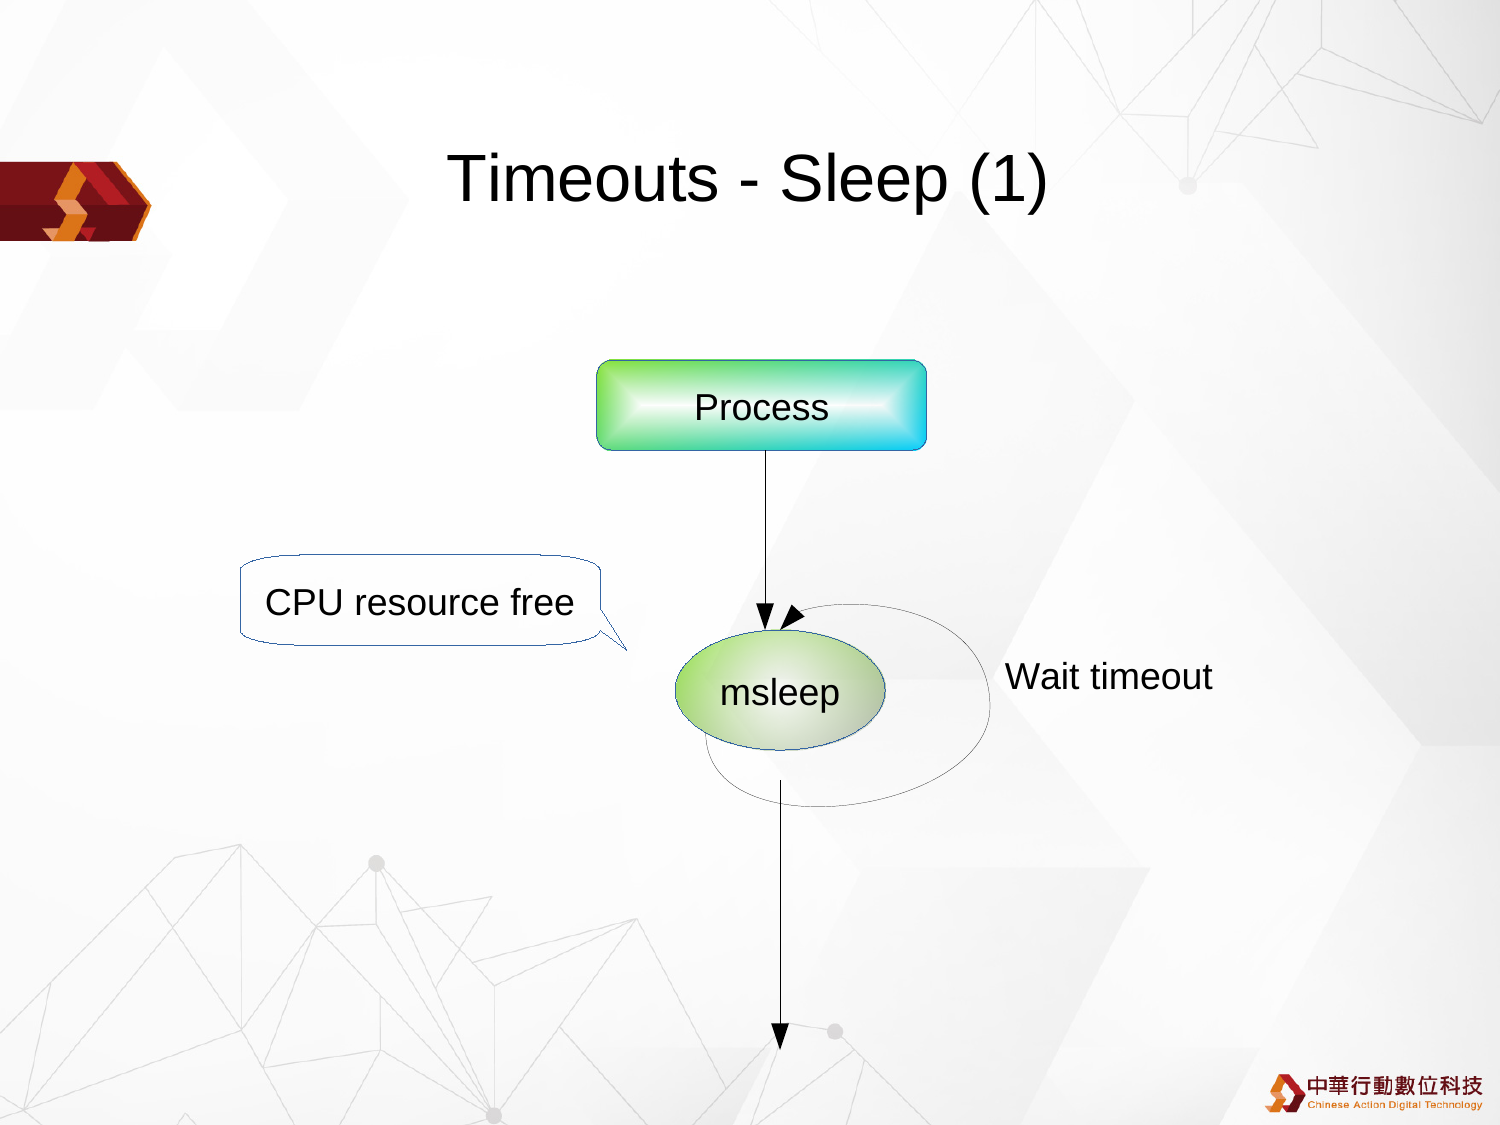

# Timeouts - Sleep (1)
Process
CPU resource free
msleep
Wait timeout